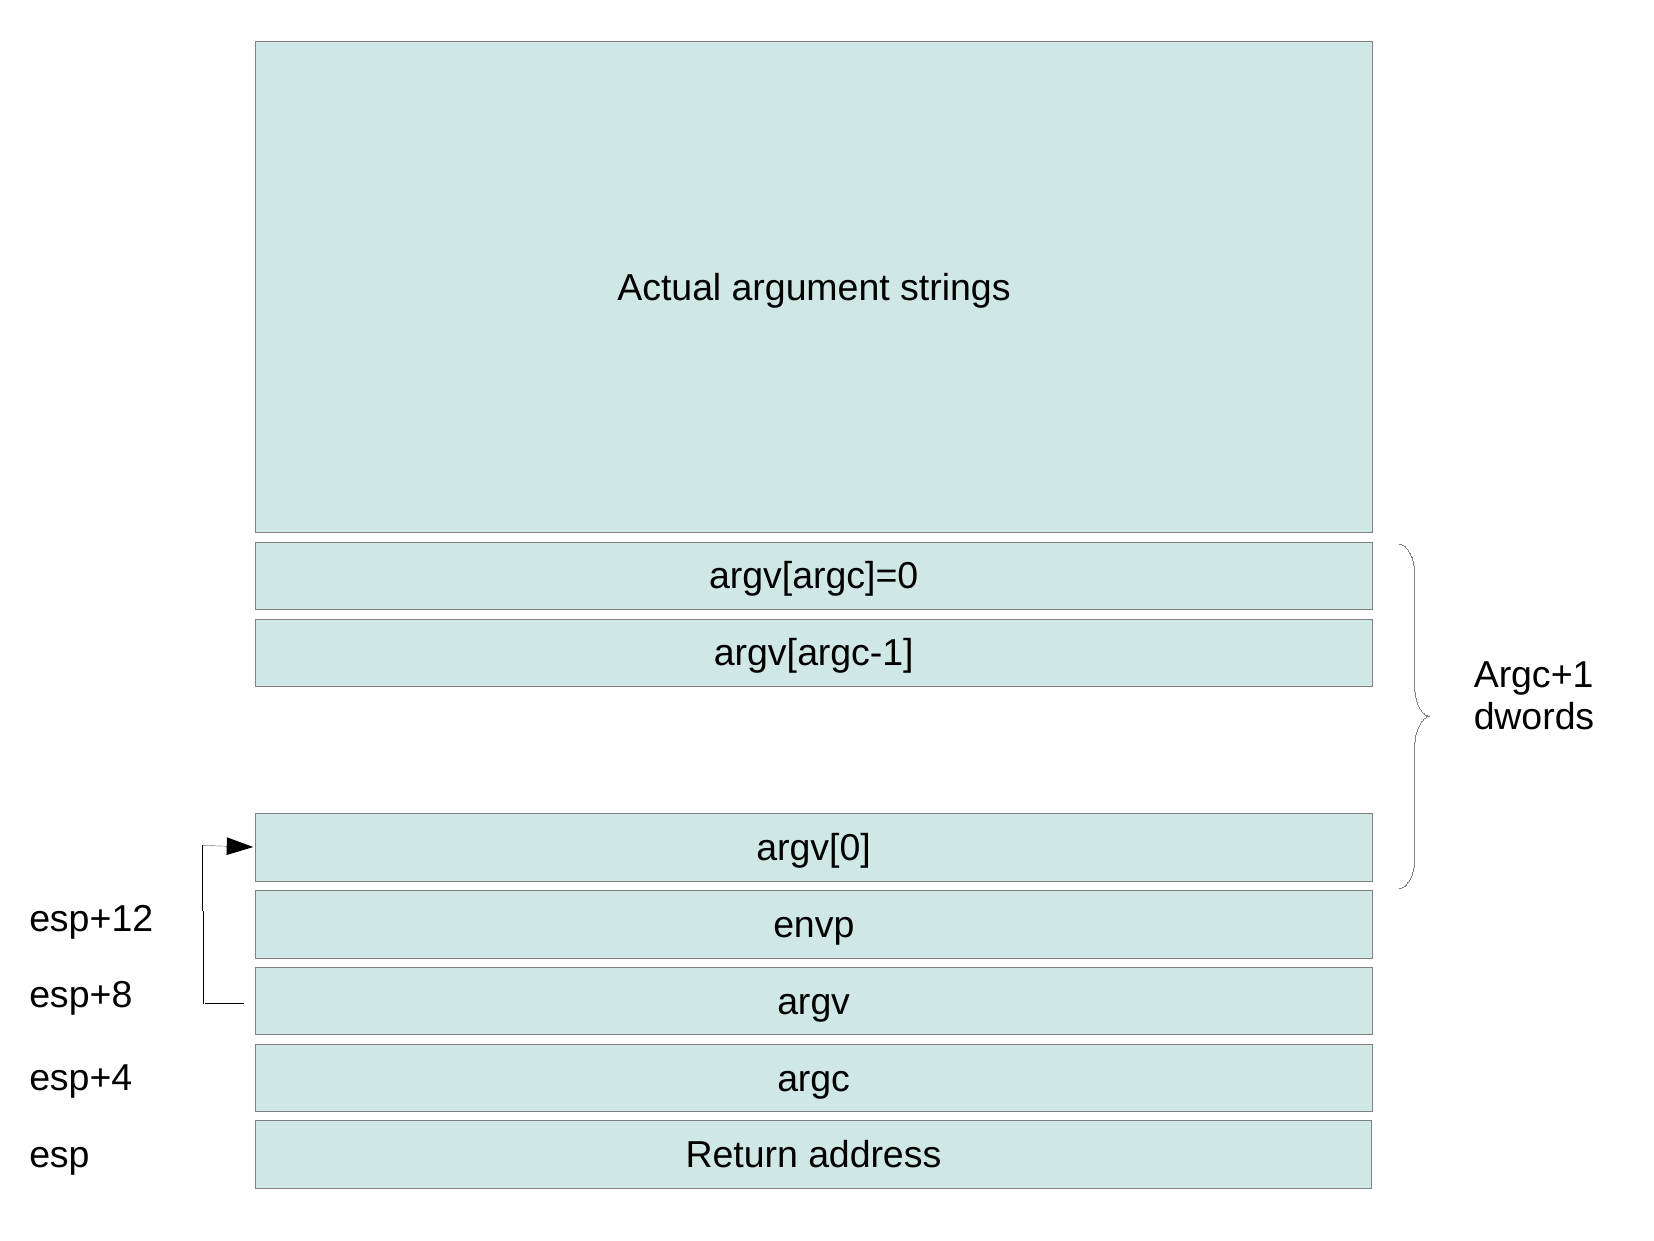

Actual argument strings
argv[argc]=0
argv[argc-1]
Argc+1
dwords
argv[0]
esp+12
envp
esp+8
argv
argc
esp+4
Return address
esp